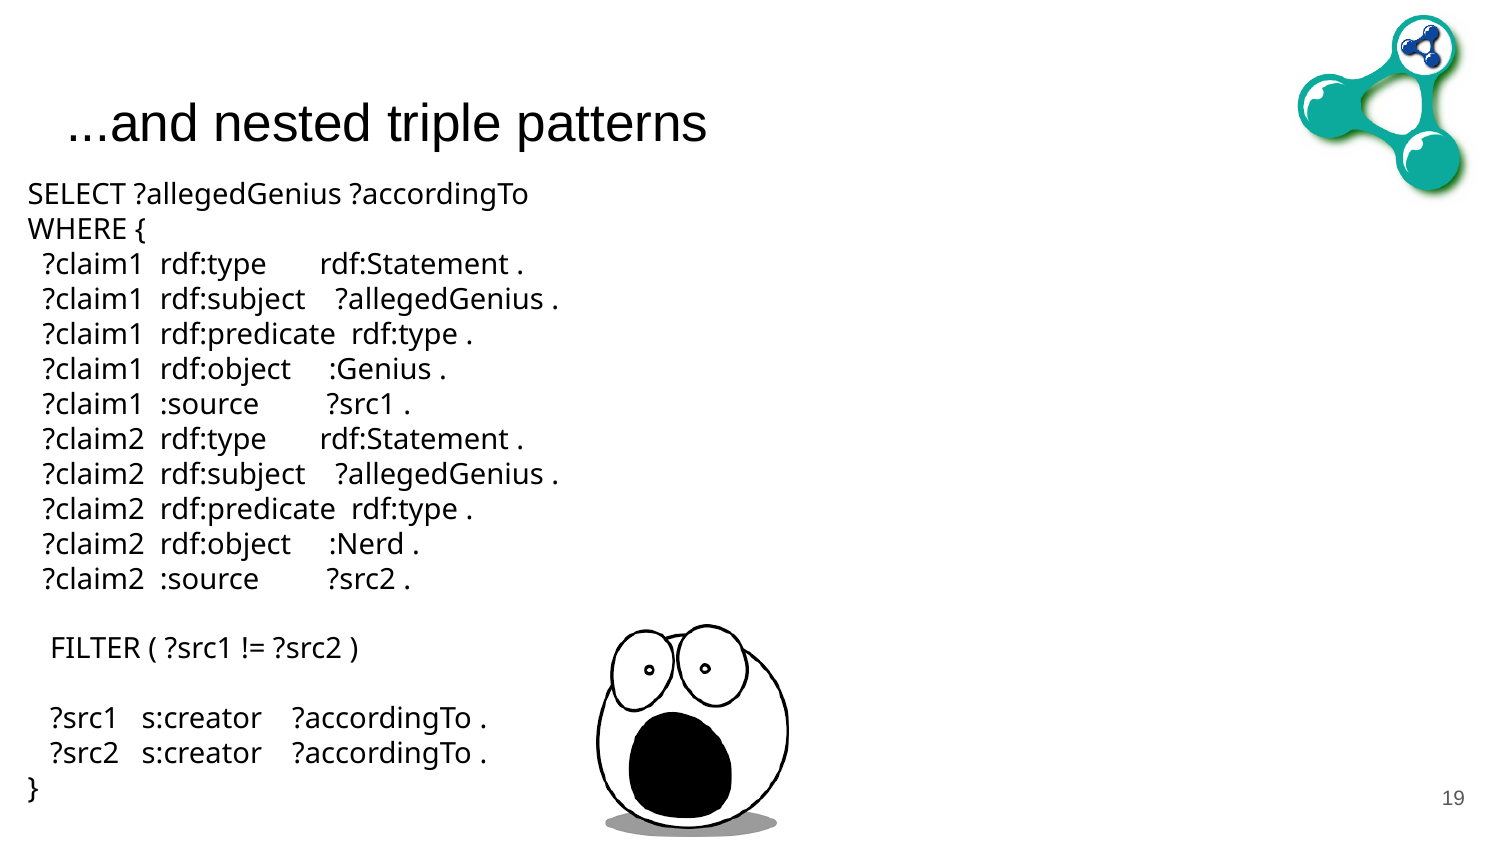

# ...and nested triple patterns
SELECT ?allegedGenius ?accordingTo
WHERE {
 ?claim1 rdf:type rdf:Statement .
 ?claim1 rdf:subject ?allegedGenius .
 ?claim1 rdf:predicate rdf:type .
 ?claim1 rdf:object :Genius .
 ?claim1 :source ?src1 .
 ?claim2 rdf:type rdf:Statement .
 ?claim2 rdf:subject ?allegedGenius .
 ?claim2 rdf:predicate rdf:type .
 ?claim2 rdf:object :Nerd .
 ?claim2 :source ?src2 .
 FILTER ( ?src1 != ?src2 )
 ?src1 s:creator ?accordingTo .
 ?src2 s:creator ?accordingTo .
}